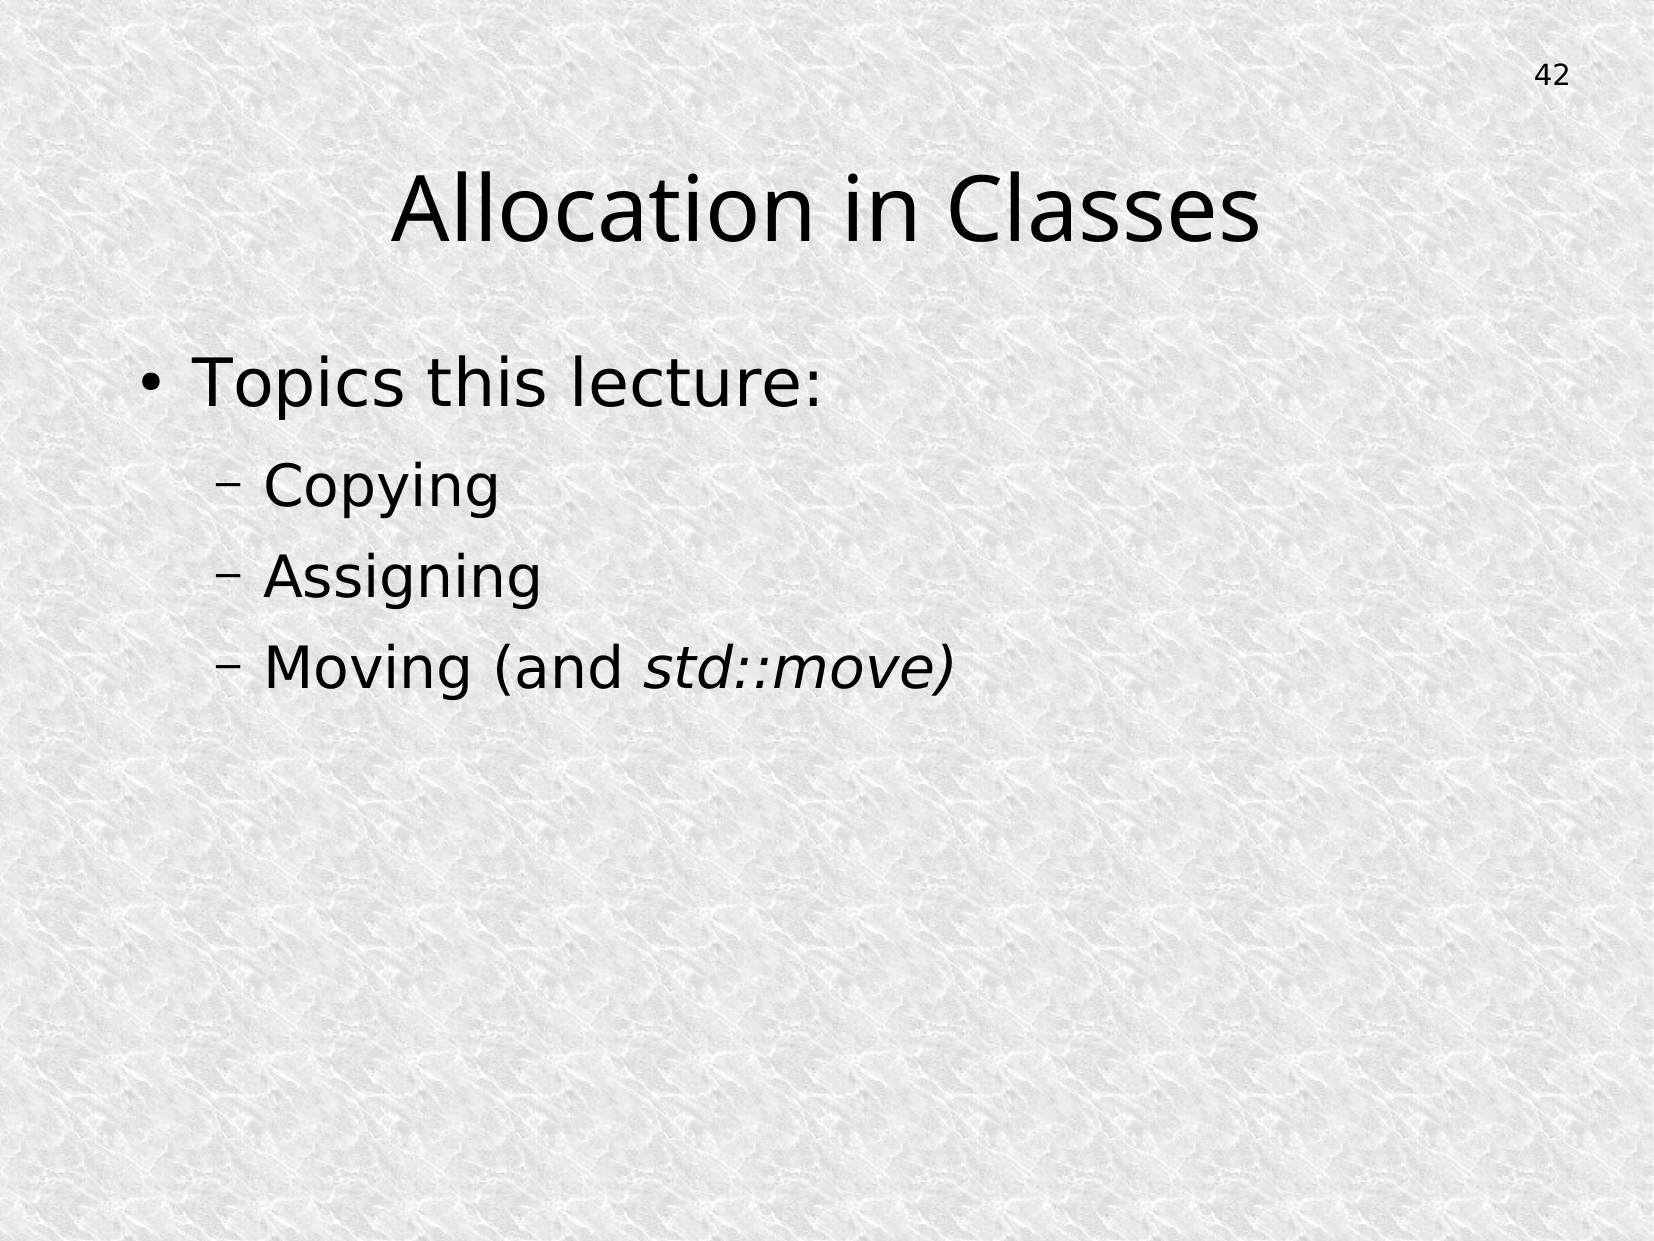

42
# Allocation in Classes
Topics this lecture:
Copying
Assigning
Moving (and std::move)